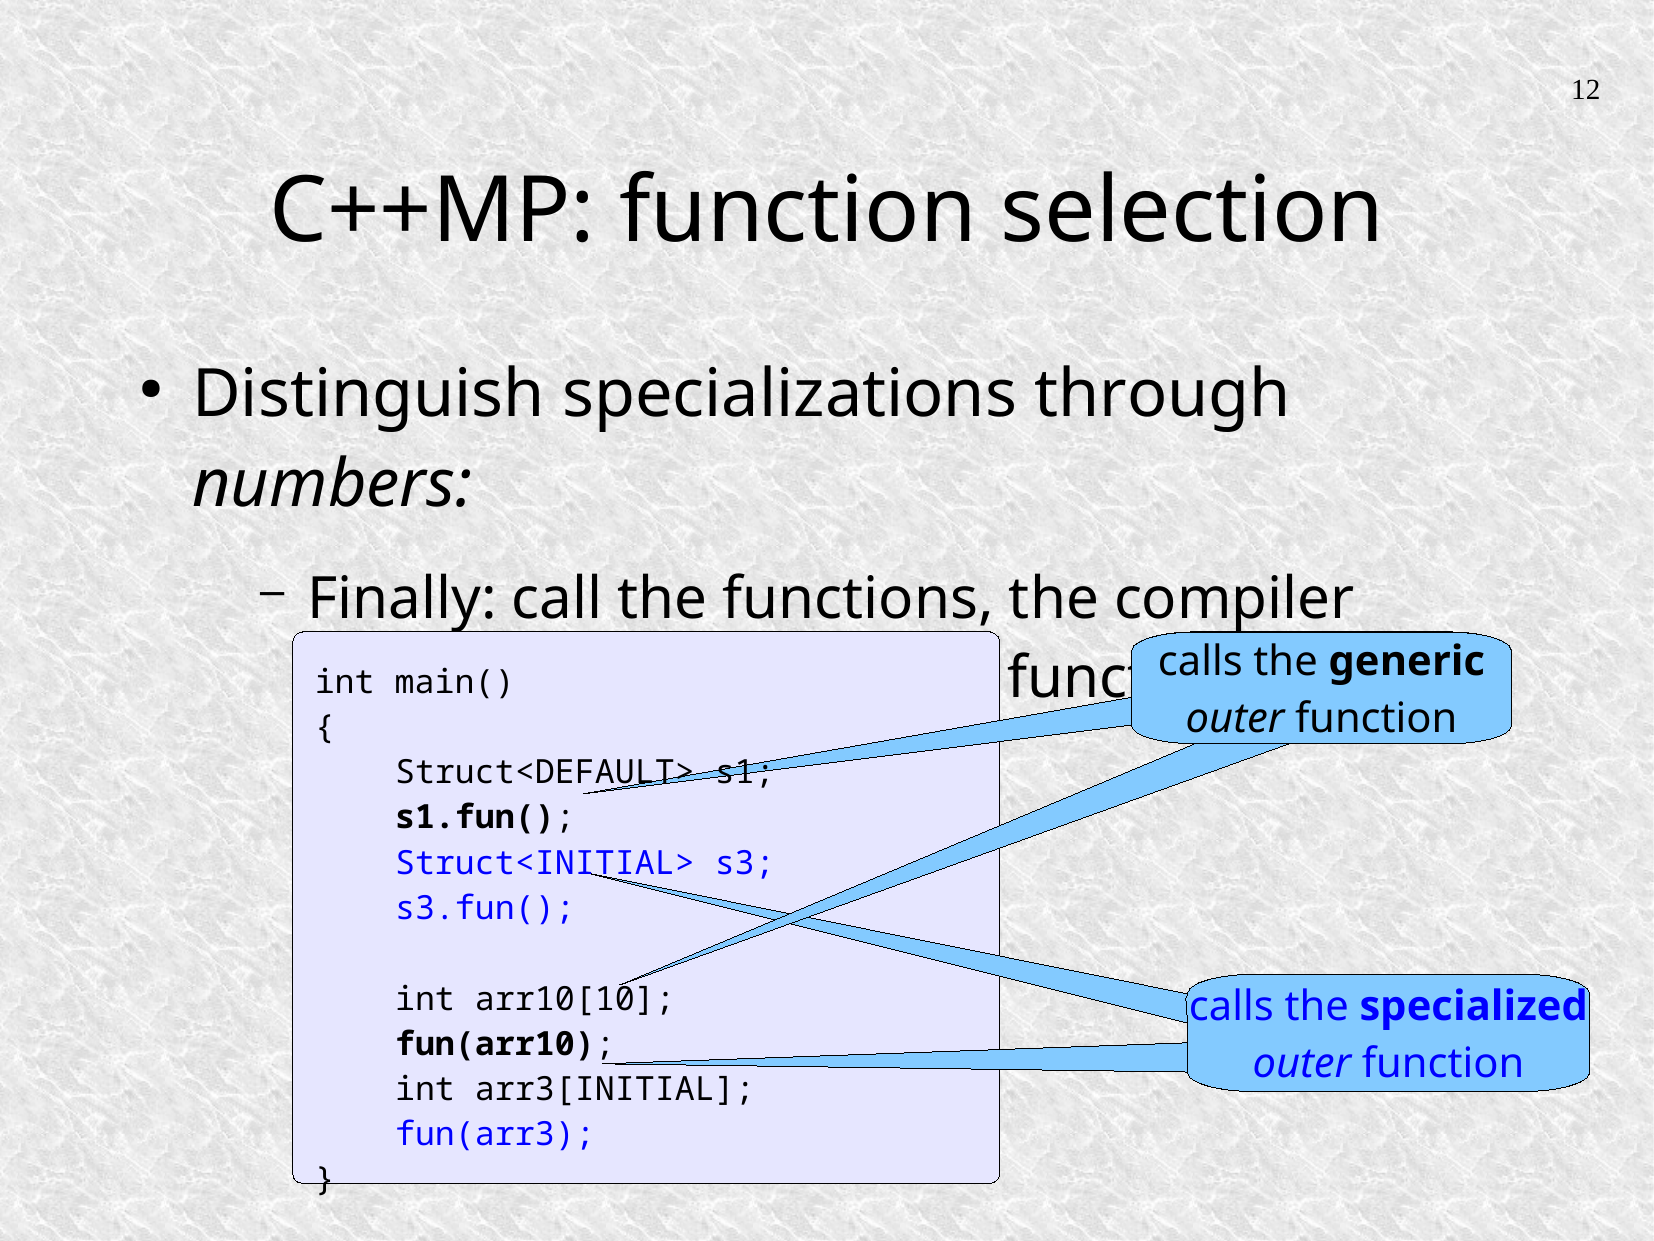

12
# C++MP: function selection
Distinguish specializations through numbers:
Finally: call the functions, the compiler instantiates the intended functions:
calls the generic
outer function
calls the generic
outer function
calls the generic
outer function
int main()
{
 Struct<DEFAULT> s1;
 s1.fun();
 Struct<INITIAL> s3;
 s3.fun();
 int arr10[10];
 fun(arr10);
 int arr3[INITIAL];
 fun(arr3);
}
calls the specialized
outer function
calls the specialized
outer function
calls the specialized
outer function